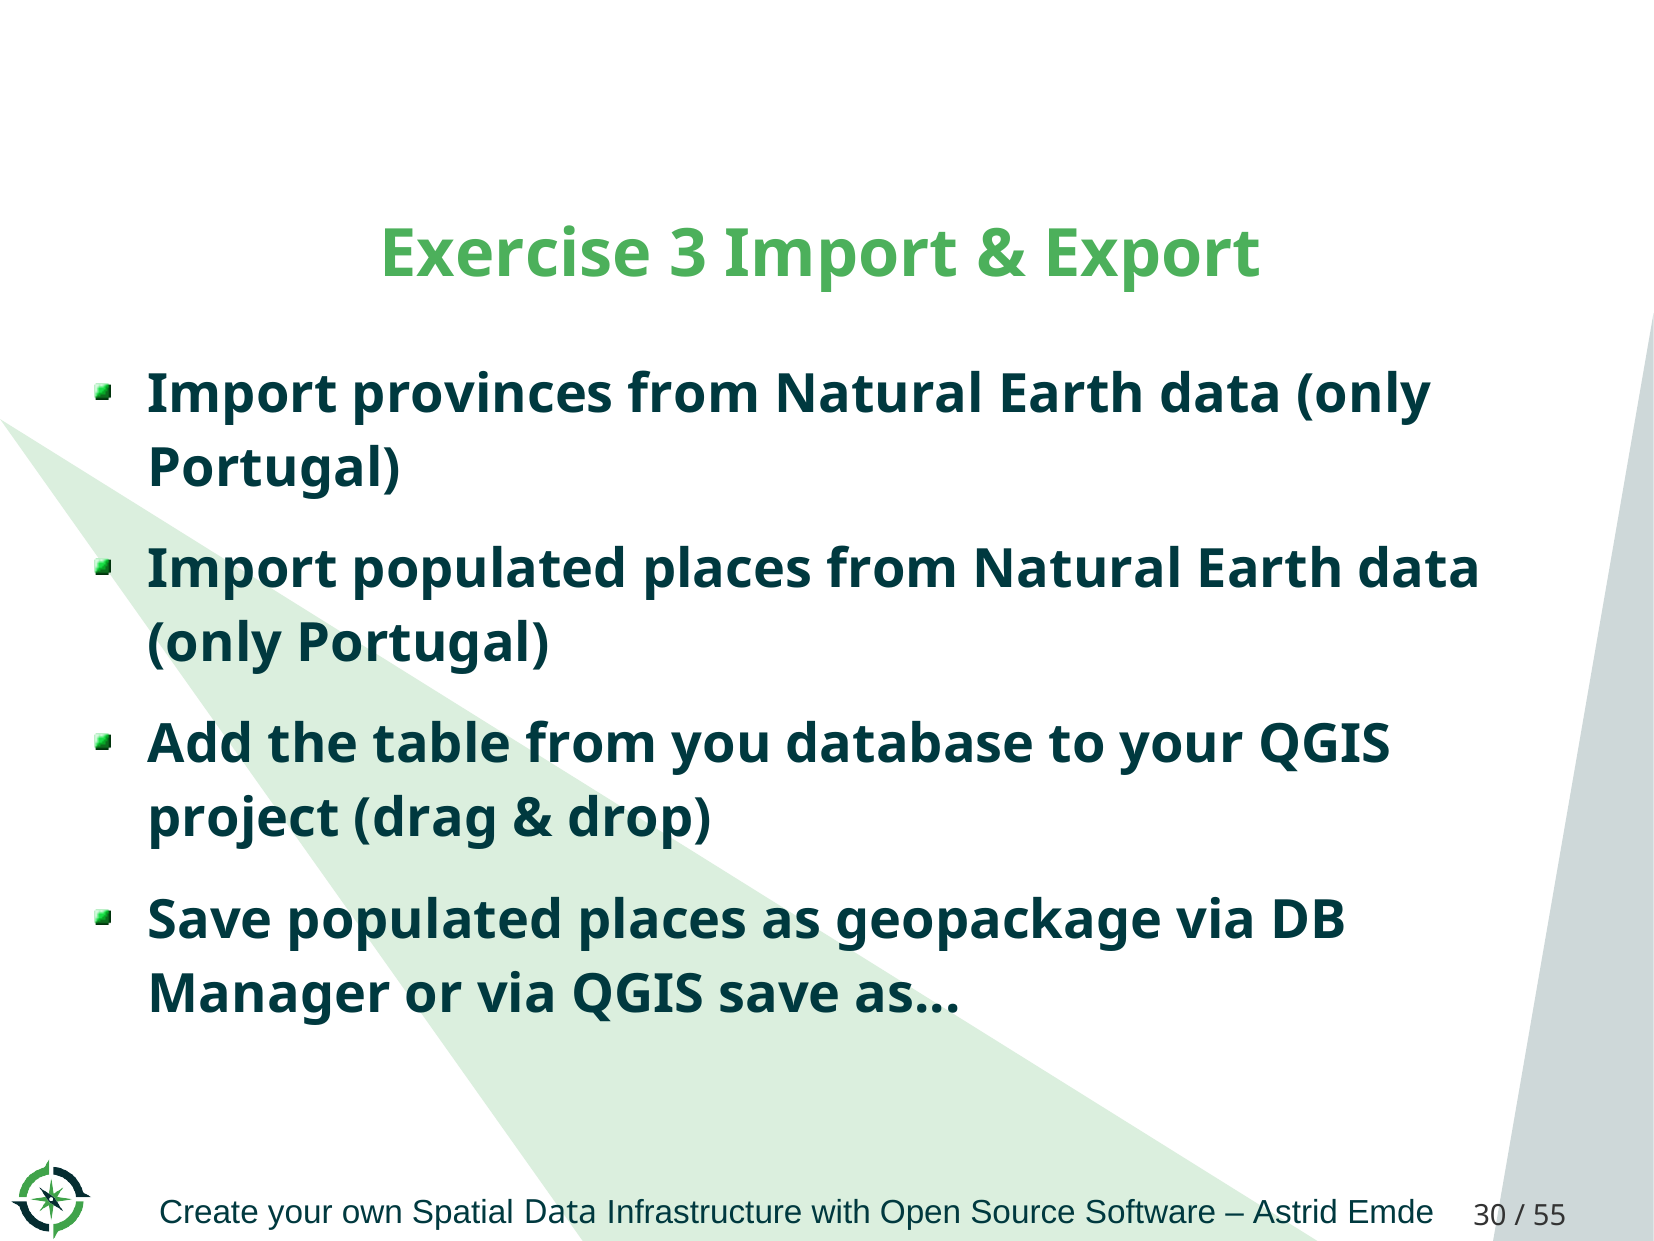

# Exercise 3 Import & Export
Import provinces from Natural Earth data (only Portugal)
Import populated places from Natural Earth data (only Portugal)
Add the table from you database to your QGIS project (drag & drop)
Save populated places as geopackage via DB Manager or via QGIS save as...